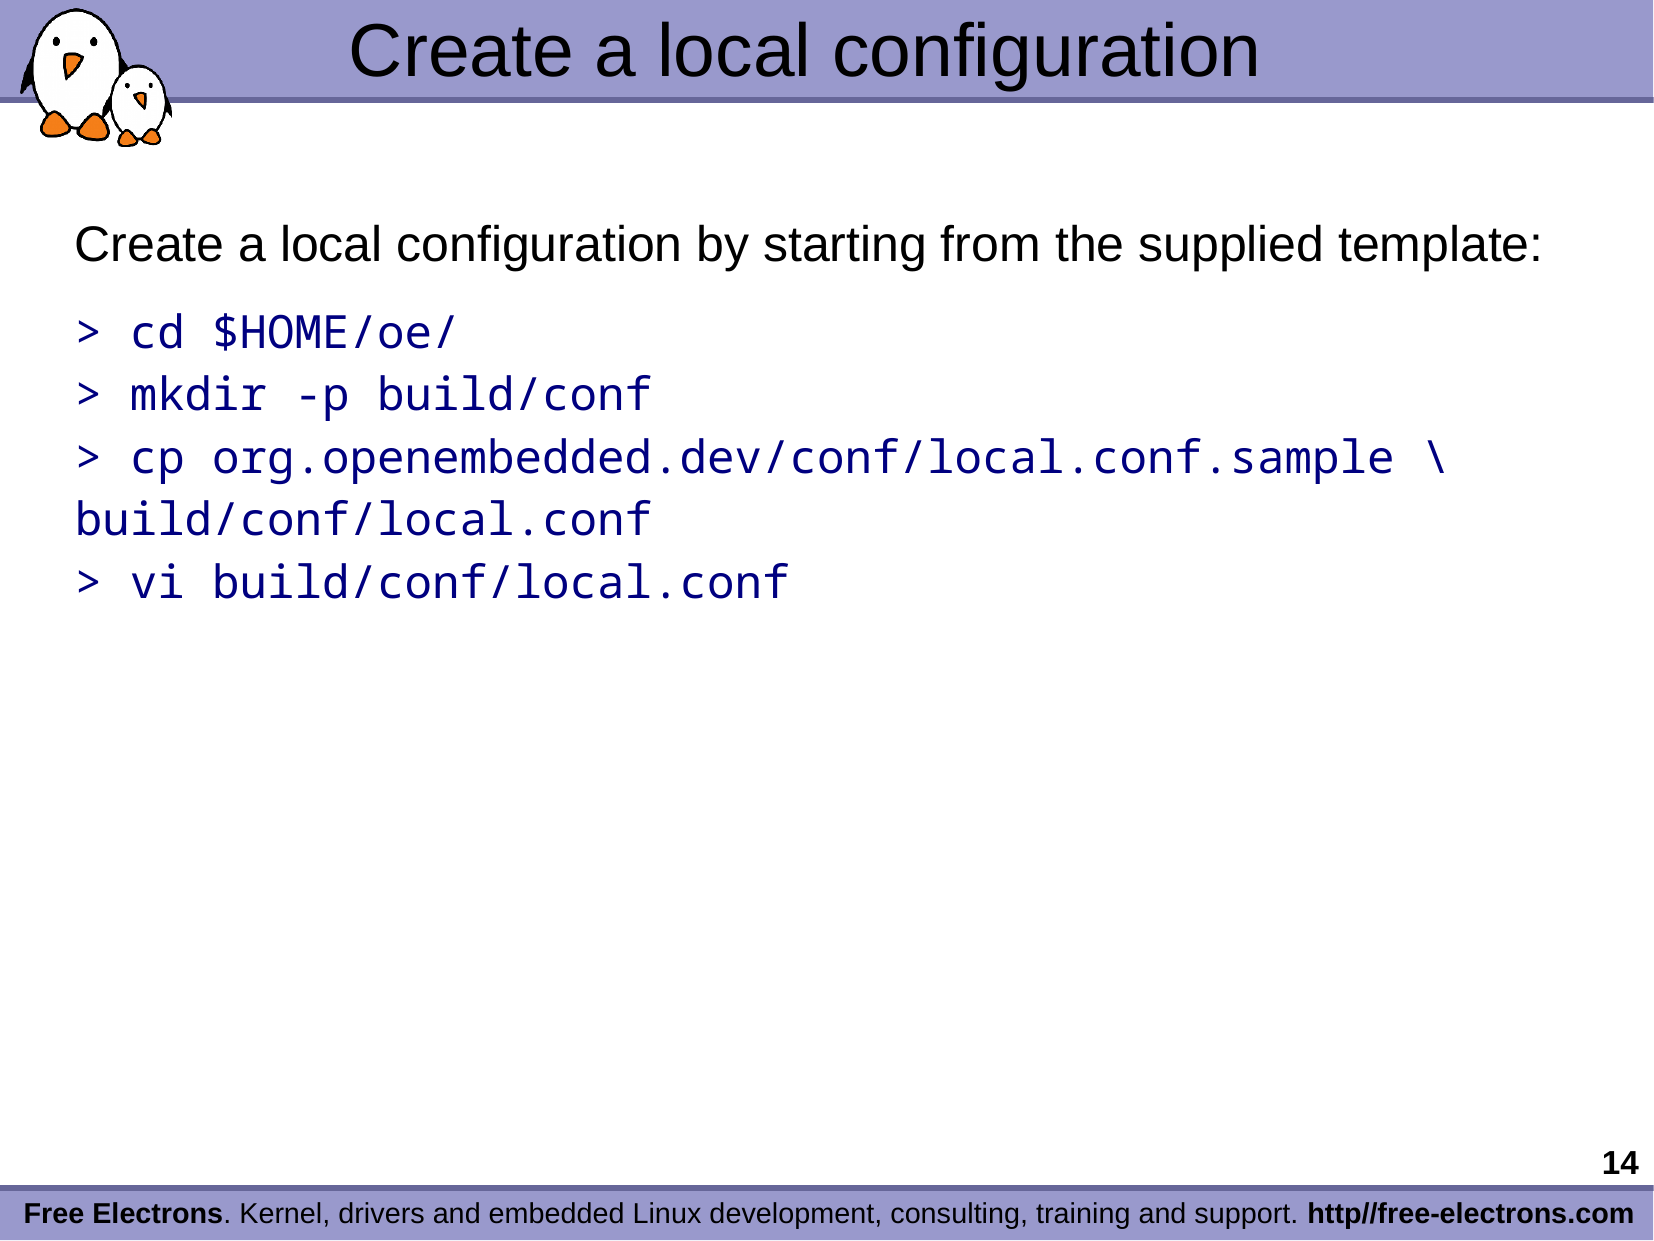

# Create a local configuration
Create a local configuration by starting from the supplied template:
> cd $HOME/oe/
> mkdir -p build/conf
> cp org.openembedded.dev/conf/local.conf.sample \ build/conf/local.conf
> vi build/conf/local.conf